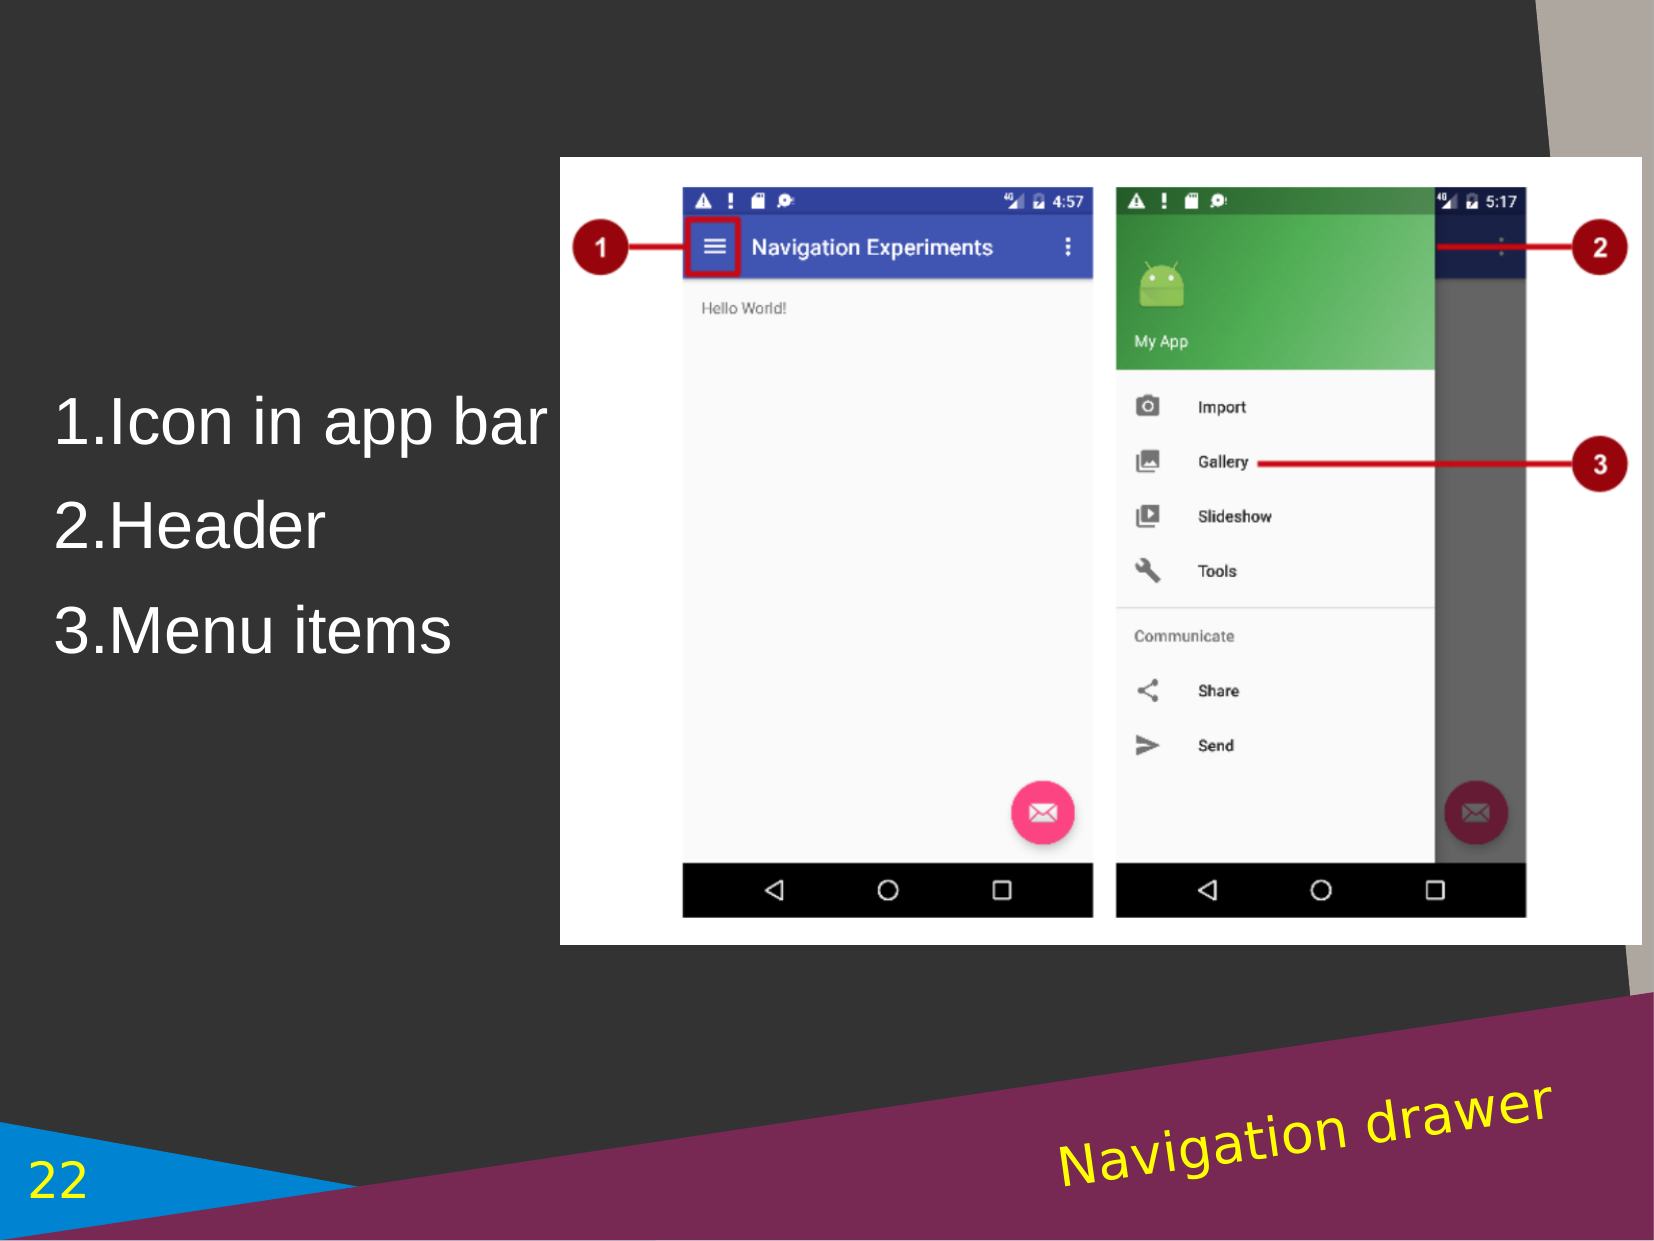

Icon in app bar
Header
Menu items
# Navigation drawer
22